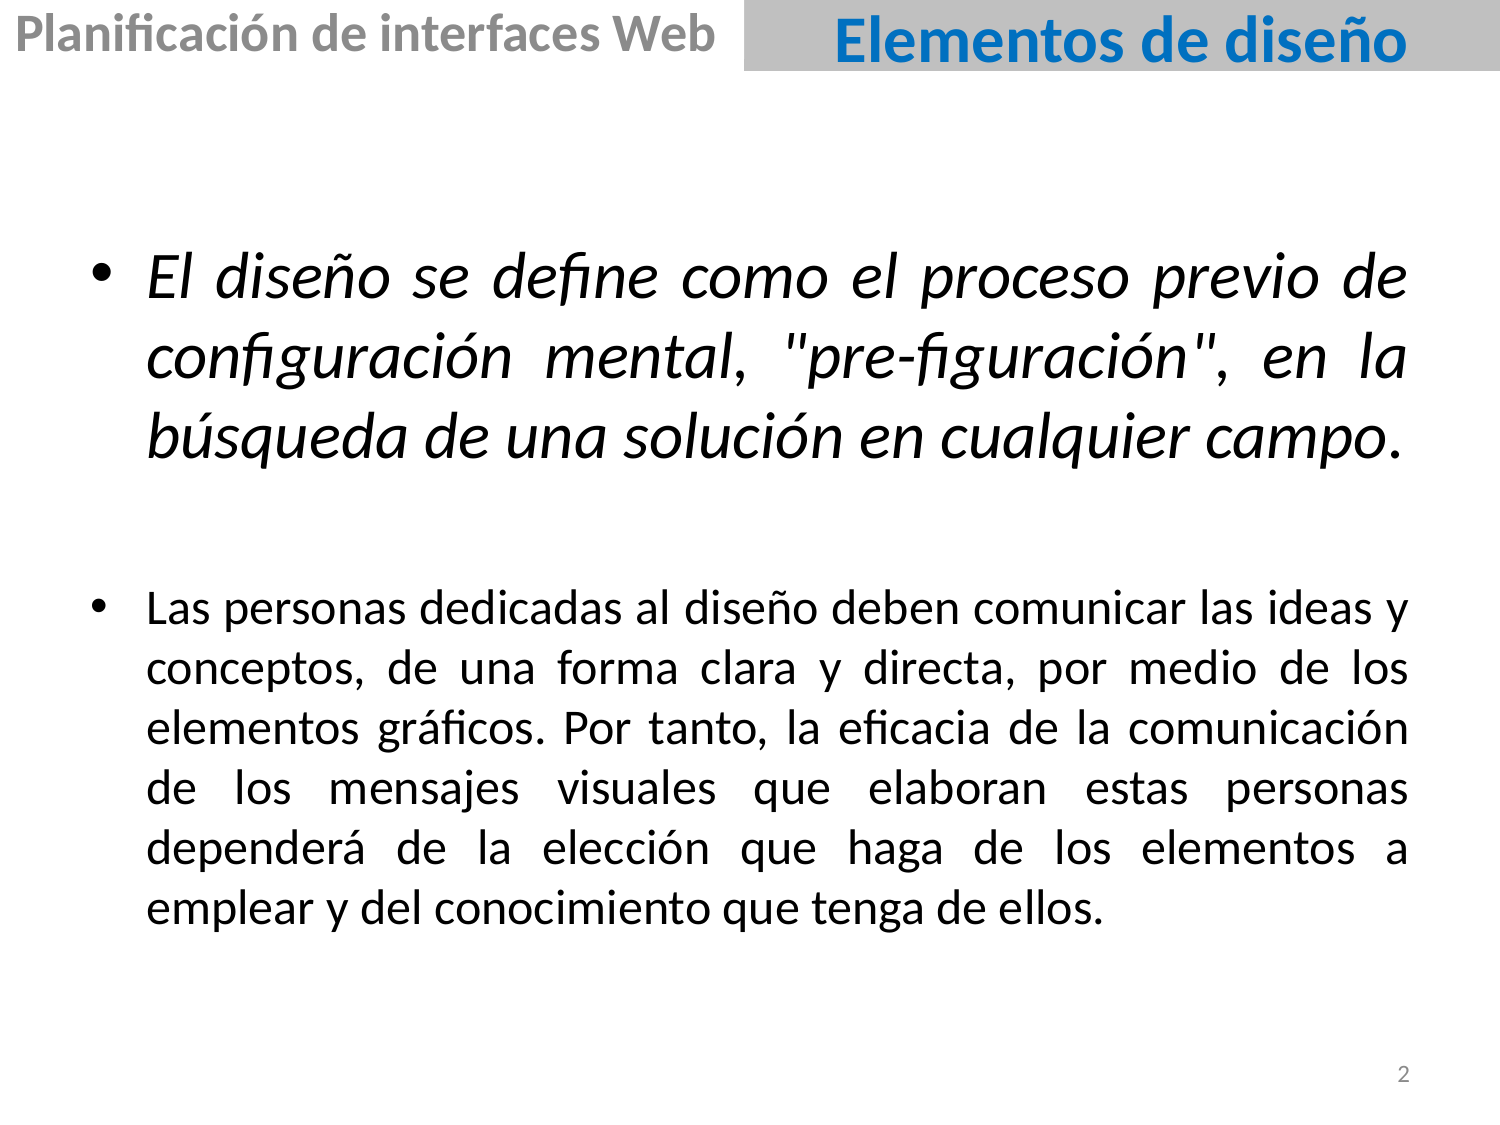

Planificación de interfaces Web
# Elementos de diseño
El diseño se define como el proceso previo de configuración mental, "pre-figuración", en la búsqueda de una solución en cualquier campo.
Las personas dedicadas al diseño deben comunicar las ideas y conceptos, de una forma clara y directa, por medio de los elementos gráficos. Por tanto, la eficacia de la comunicación de los mensajes visuales que elaboran estas personas dependerá de la elección que haga de los elementos a emplear y del conocimiento que tenga de ellos.